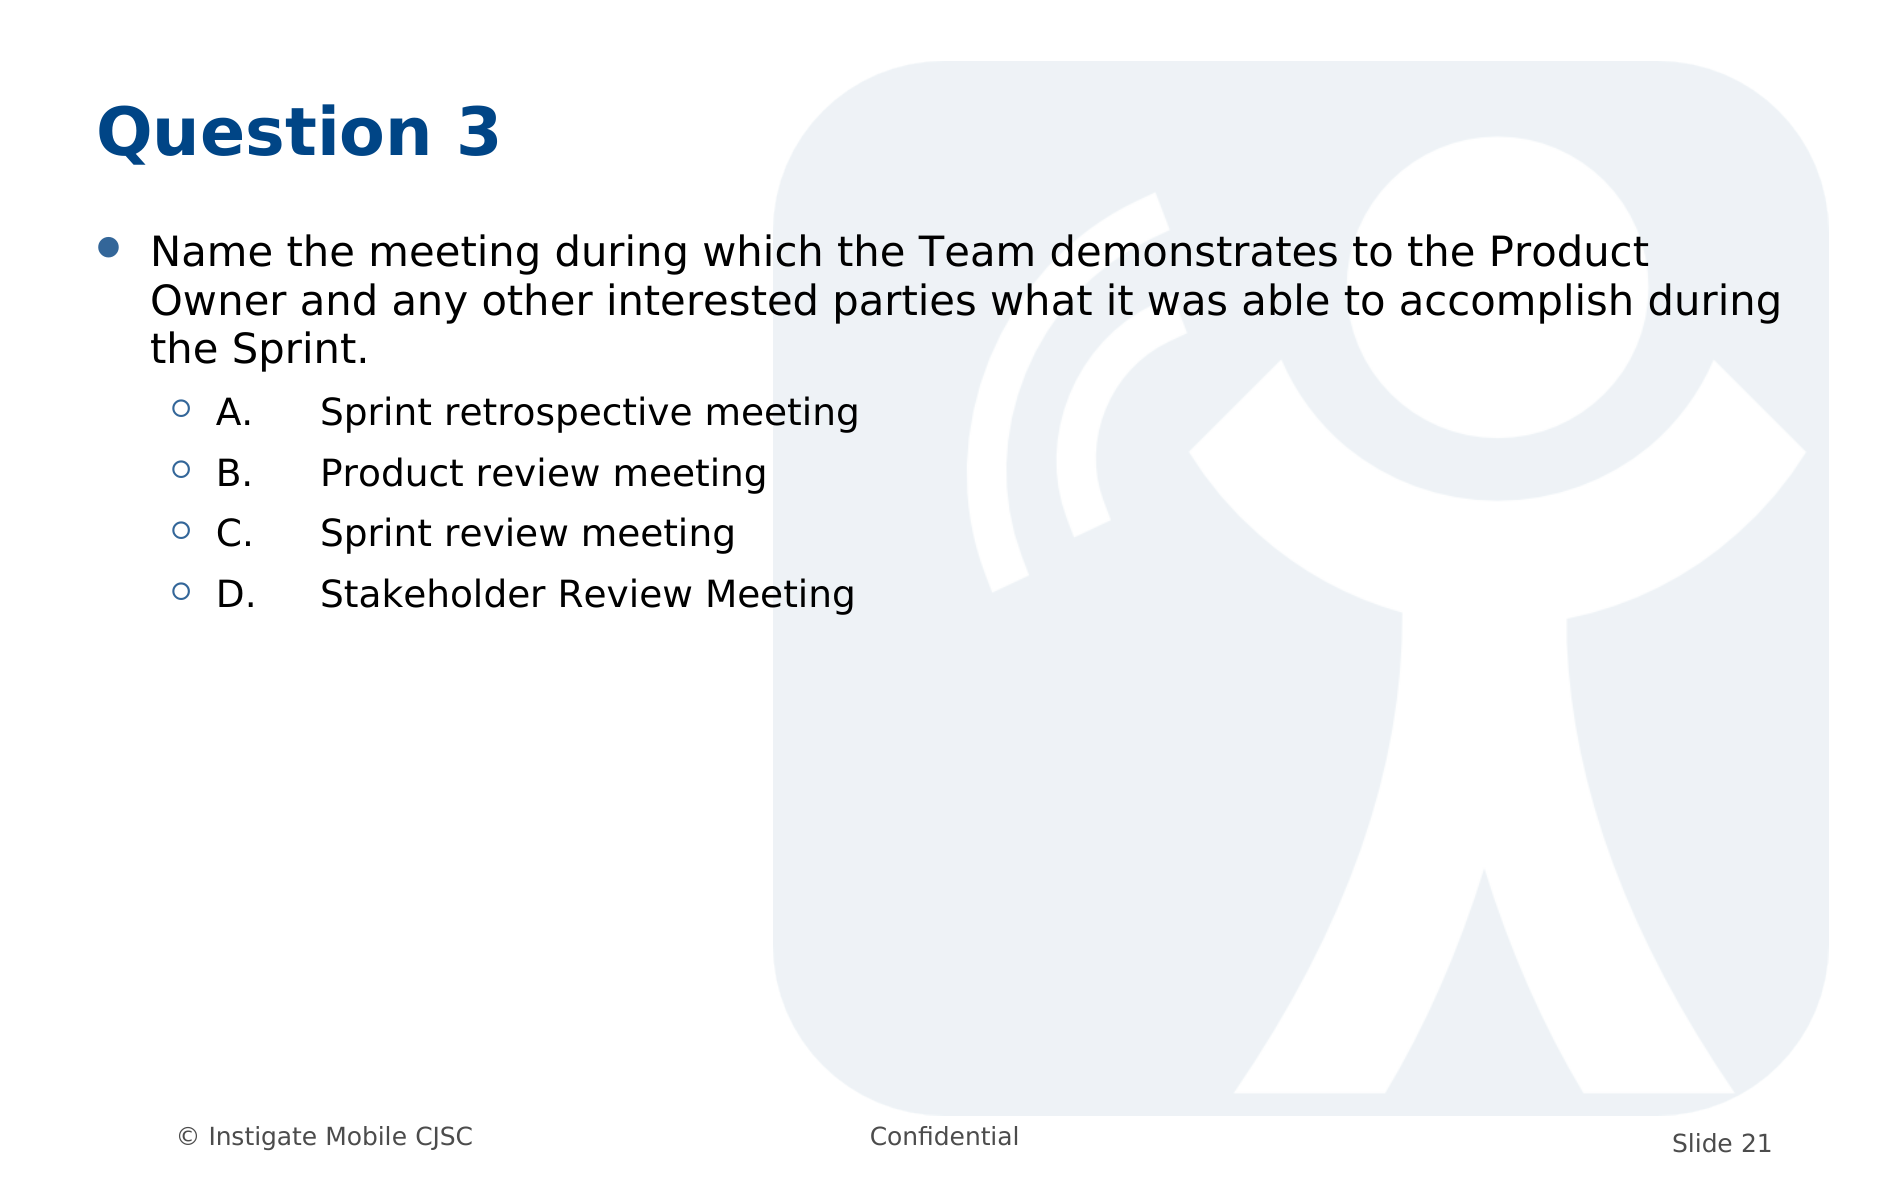

# Question 3
Name the meeting during which the Team demonstrates to the Product Owner and any other interested parties what it was able to accomplish during the Sprint.
A.	Sprint retrospective meeting
B.	Product review meeting
C.	Sprint review meeting
D.	Stakeholder Review Meeting